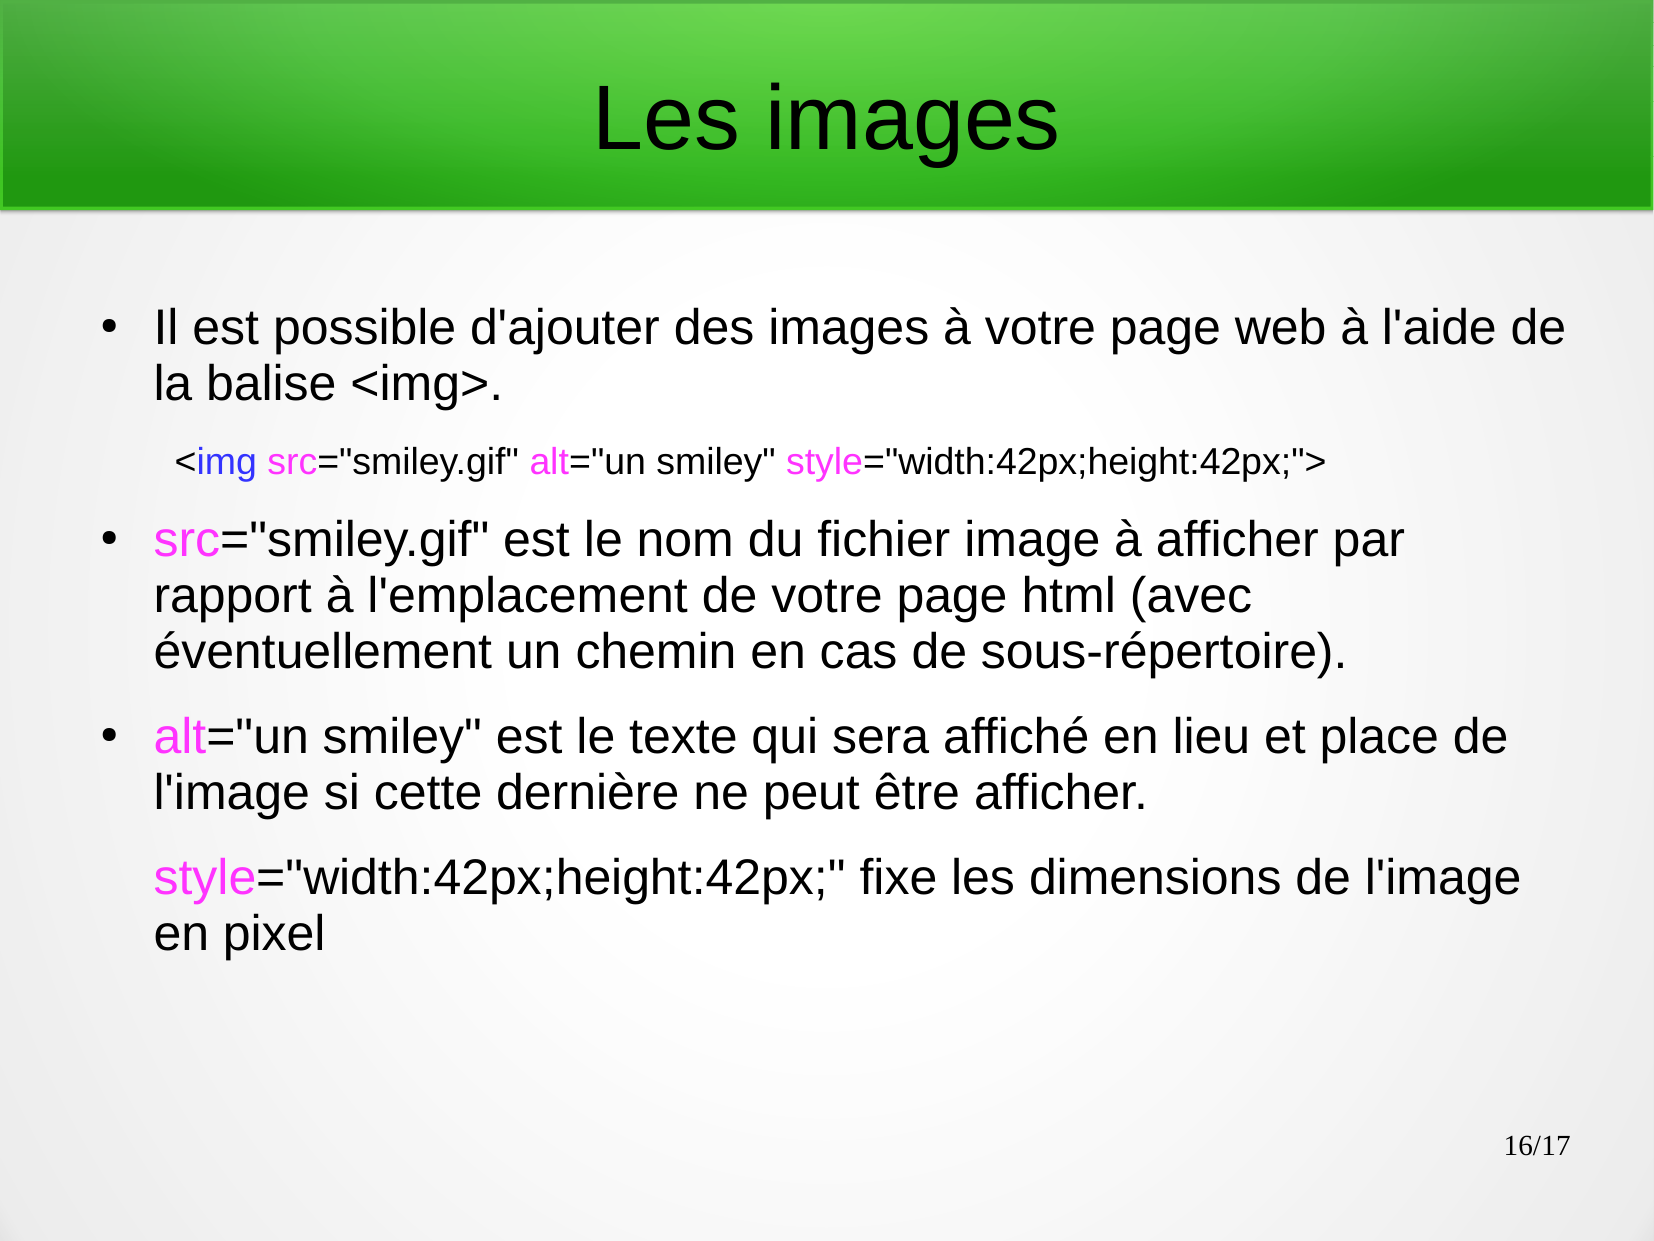

# Les images
Il est possible d'ajouter des images à votre page web à l'aide de la balise <img>.
 <img src="smiley.gif" alt="un smiley" style="width:42px;height:42px;">
src="smiley.gif" est le nom du fichier image à afficher par rapport à l'emplacement de votre page html (avec éventuellement un chemin en cas de sous-répertoire).
alt="un smiley" est le texte qui sera affiché en lieu et place de l'image si cette dernière ne peut être afficher.
style="width:42px;height:42px;" fixe les dimensions de l'image en pixel
16